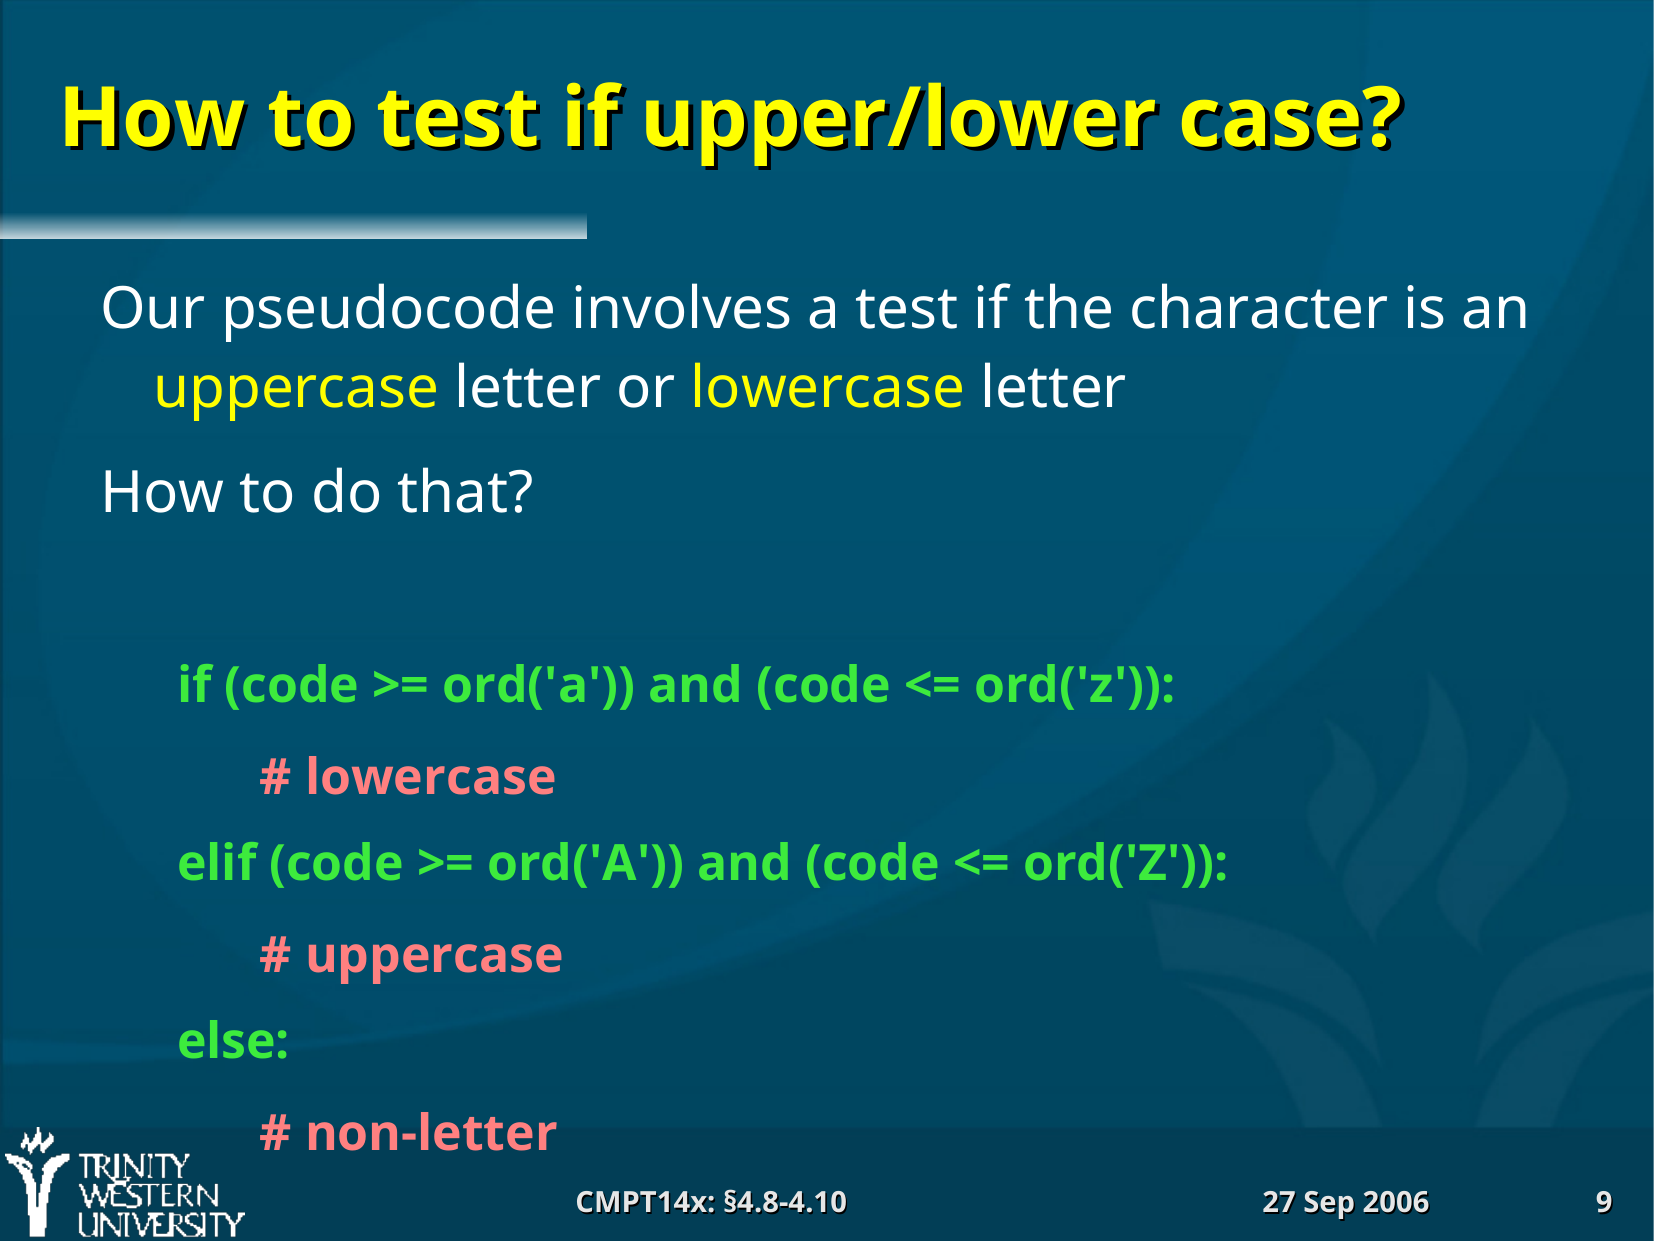

# How to test if upper/lower case?
Our pseudocode involves a test if the character is an uppercase letter or lowercase letter
How to do that?
if (code >= ord('a')) and (code <= ord('z')):
# lowercase
elif (code >= ord('A')) and (code <= ord('Z')):
# uppercase
else:
# non-letter
CMPT14x: §4.8-4.10
27 Sep 2006
9